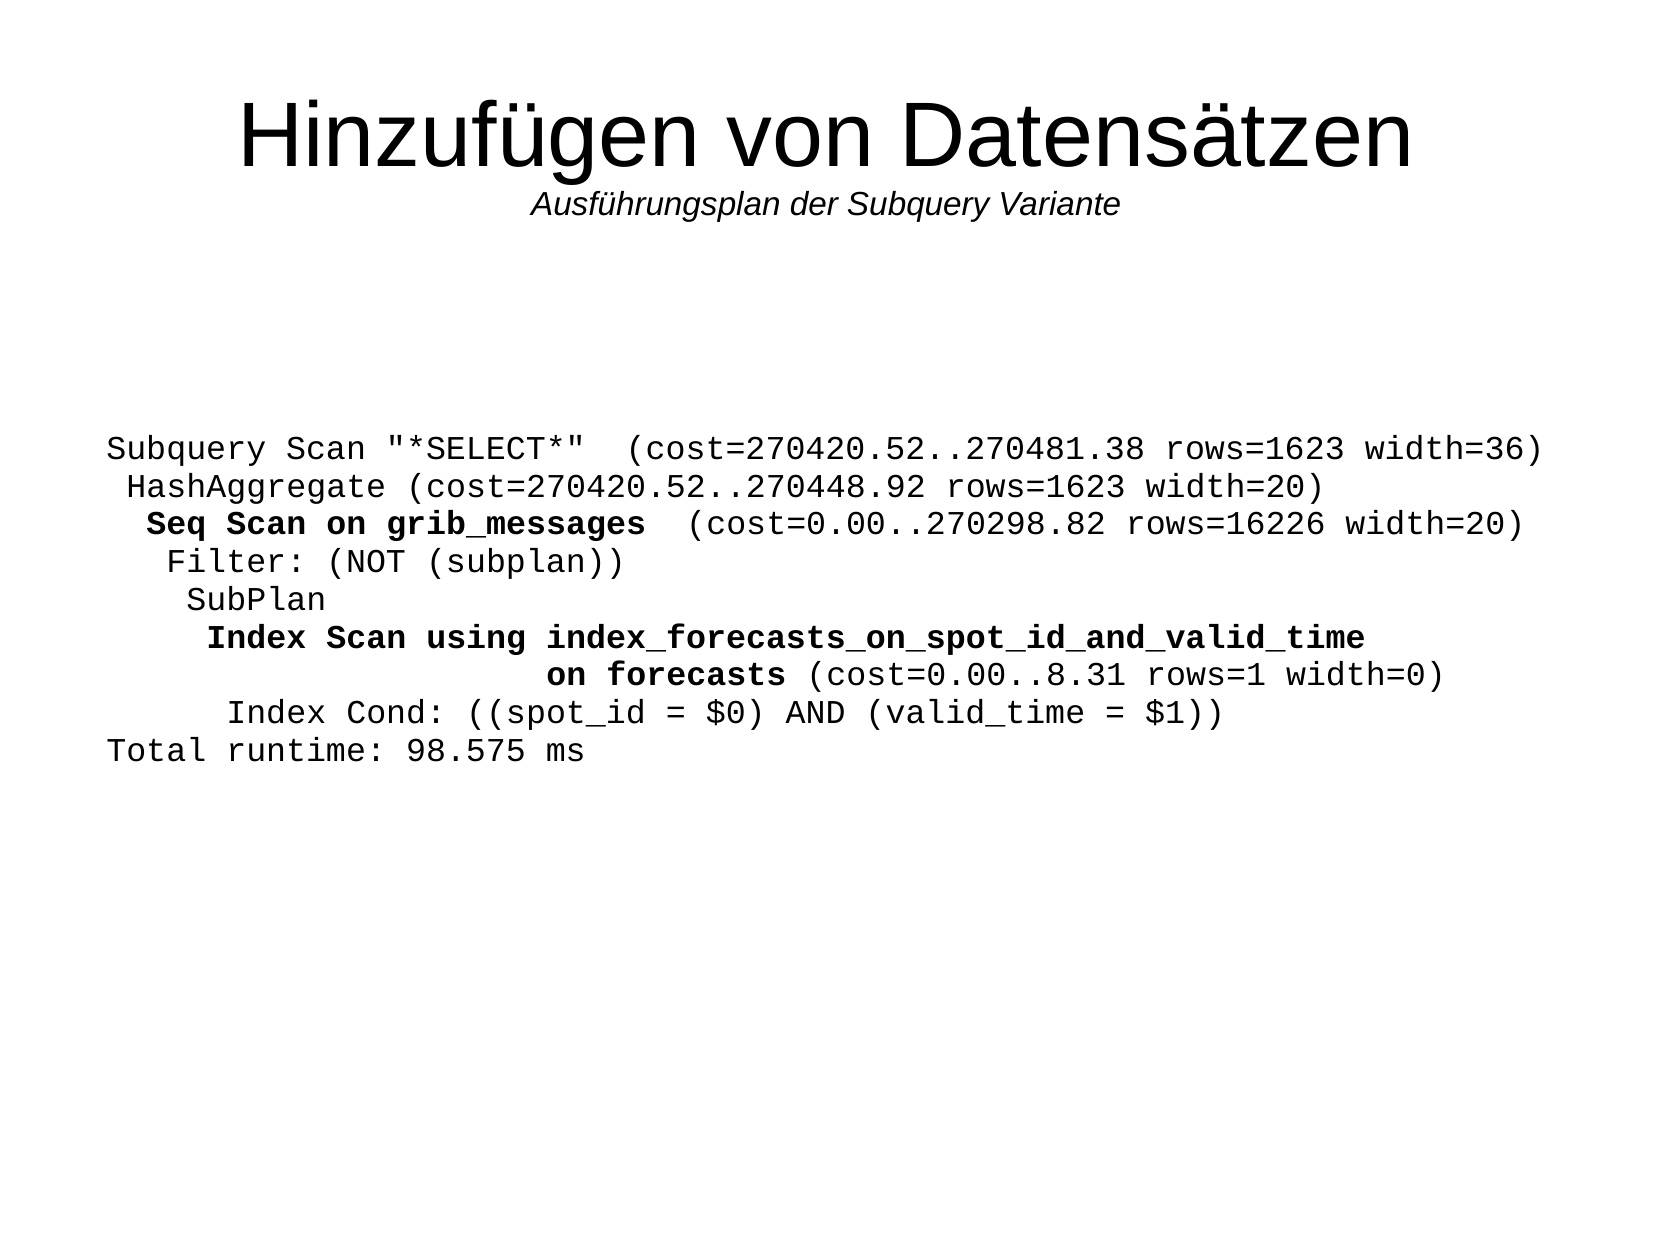

Hinzufügen von Datensätzen
Ausführungsplan der Subquery Variante
# Subquery Scan "*SELECT*" (cost=270420.52..270481.38 rows=1623 width=36)
 HashAggregate (cost=270420.52..270448.92 rows=1623 width=20)
 Seq Scan on grib_messages (cost=0.00..270298.82 rows=16226 width=20)
 Filter: (NOT (subplan))
 SubPlan
 Index Scan using index_forecasts_on_spot_id_and_valid_time
 on forecasts (cost=0.00..8.31 rows=1 width=0)
 Index Cond: ((spot_id = $0) AND (valid_time = $1))
Total runtime: 98.575 ms